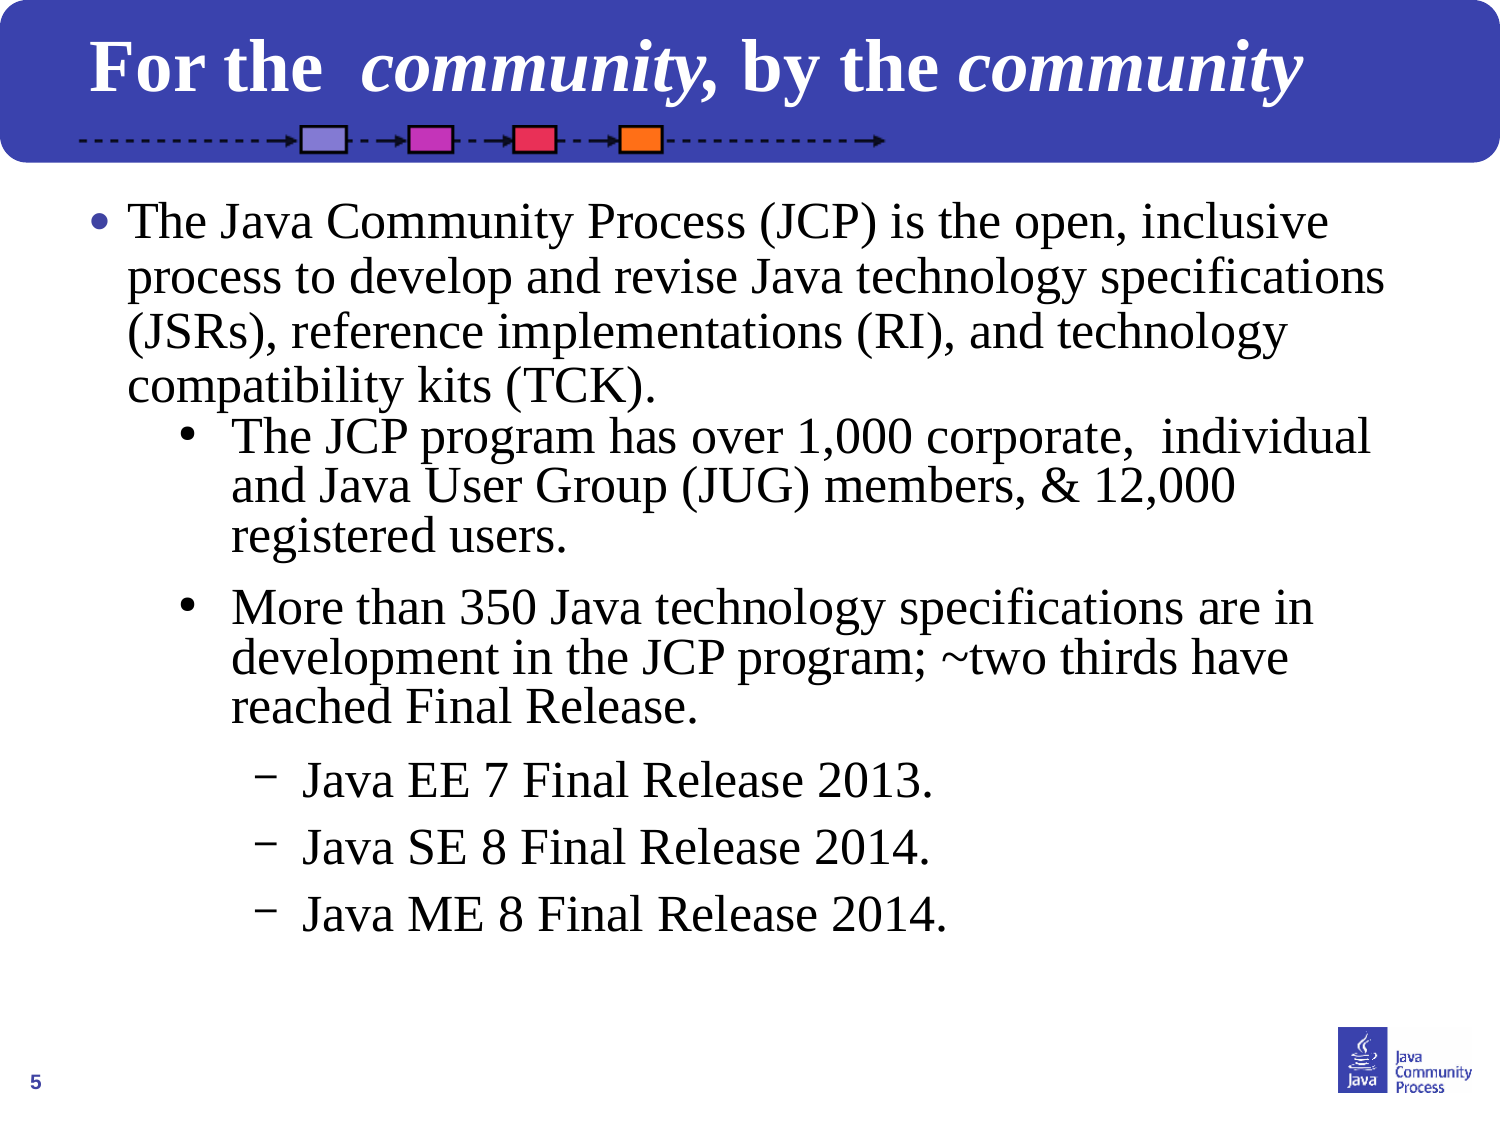

# For the community, by the community
The Java Community Process (JCP) is the open, inclusive process to develop and revise Java technology specifications (JSRs), reference implementations (RI), and technology compatibility kits (TCK).
The JCP program has over 1,000 corporate, individual and Java User Group (JUG) members, & 12,000 registered users.
More than 350 Java technology specifications are in development in the JCP program; ~two thirds have reached Final Release.
Java EE 7 Final Release 2013.
Java SE 8 Final Release 2014.
Java ME 8 Final Release 2014.